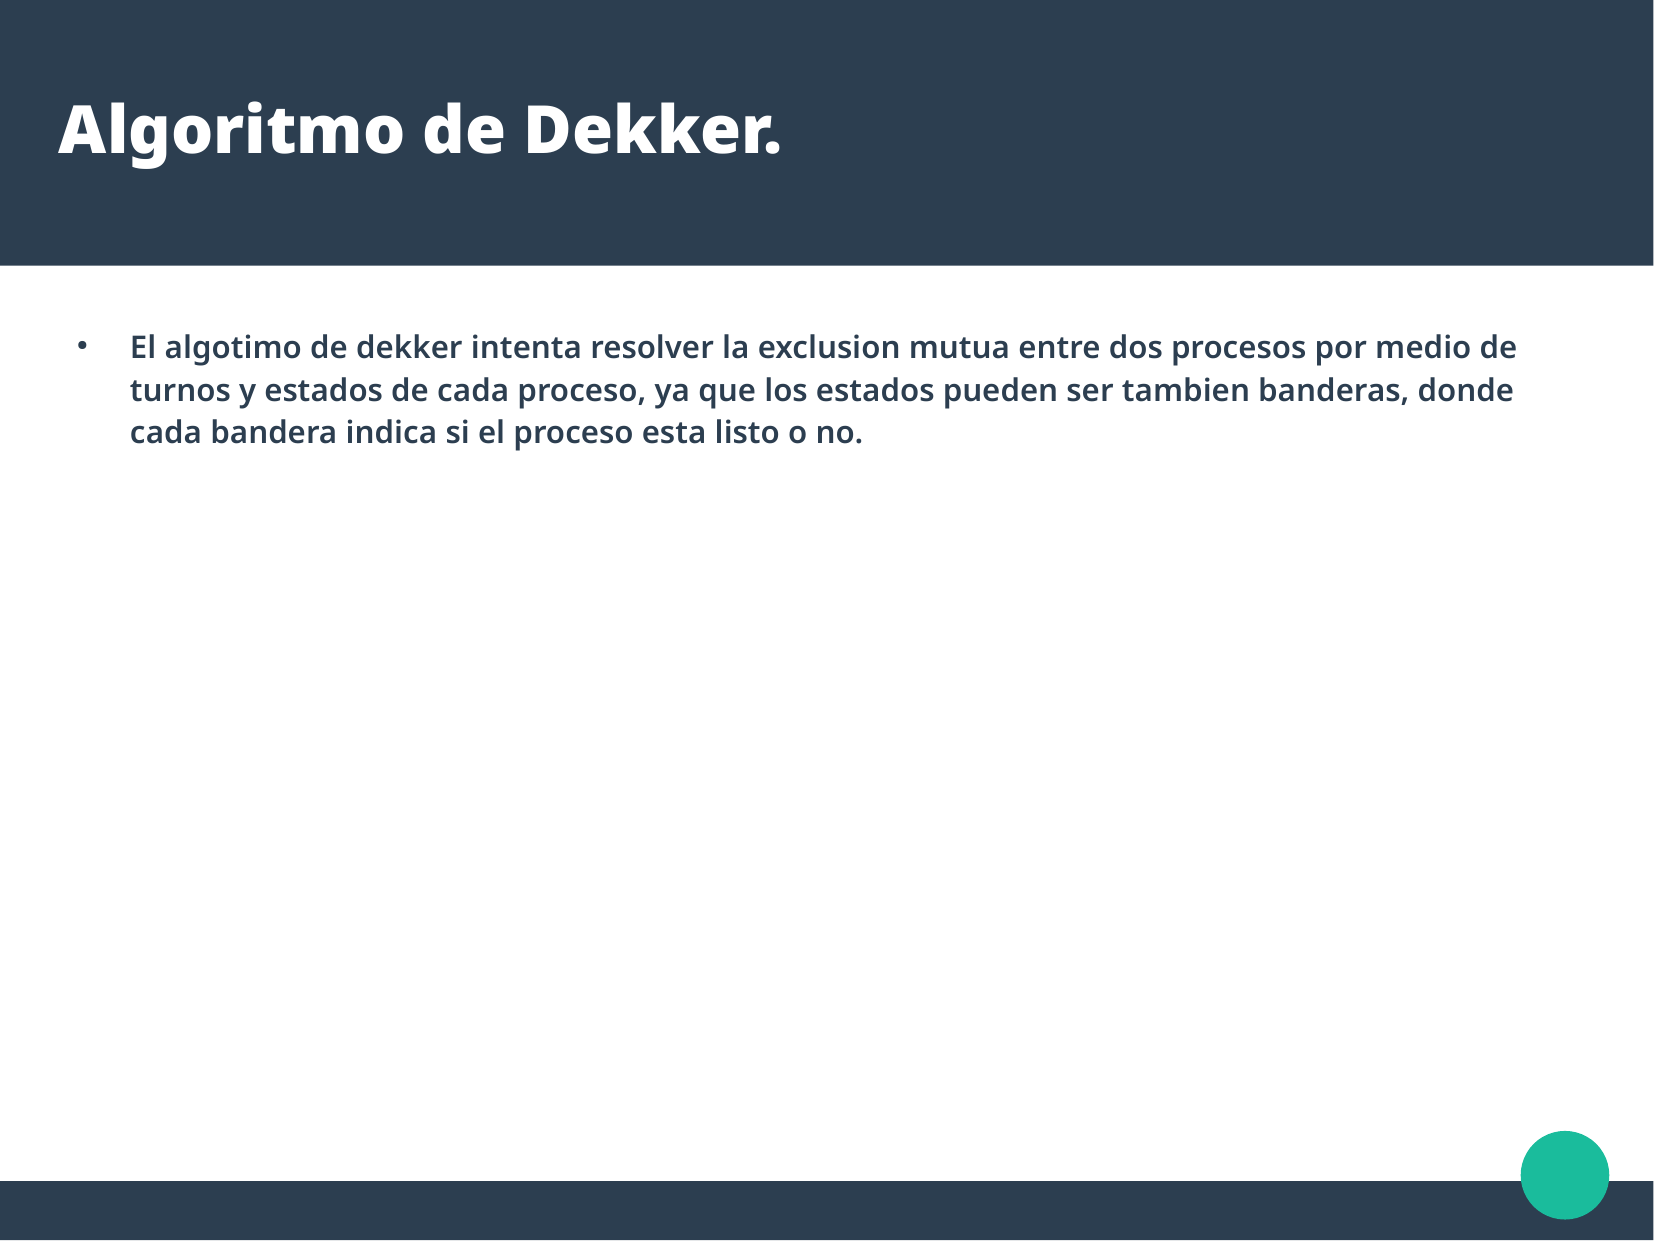

# Algoritmo de Dekker.
El algotimo de dekker intenta resolver la exclusion mutua entre dos procesos por medio de turnos y estados de cada proceso, ya que los estados pueden ser tambien banderas, donde cada bandera indica si el proceso esta listo o no.